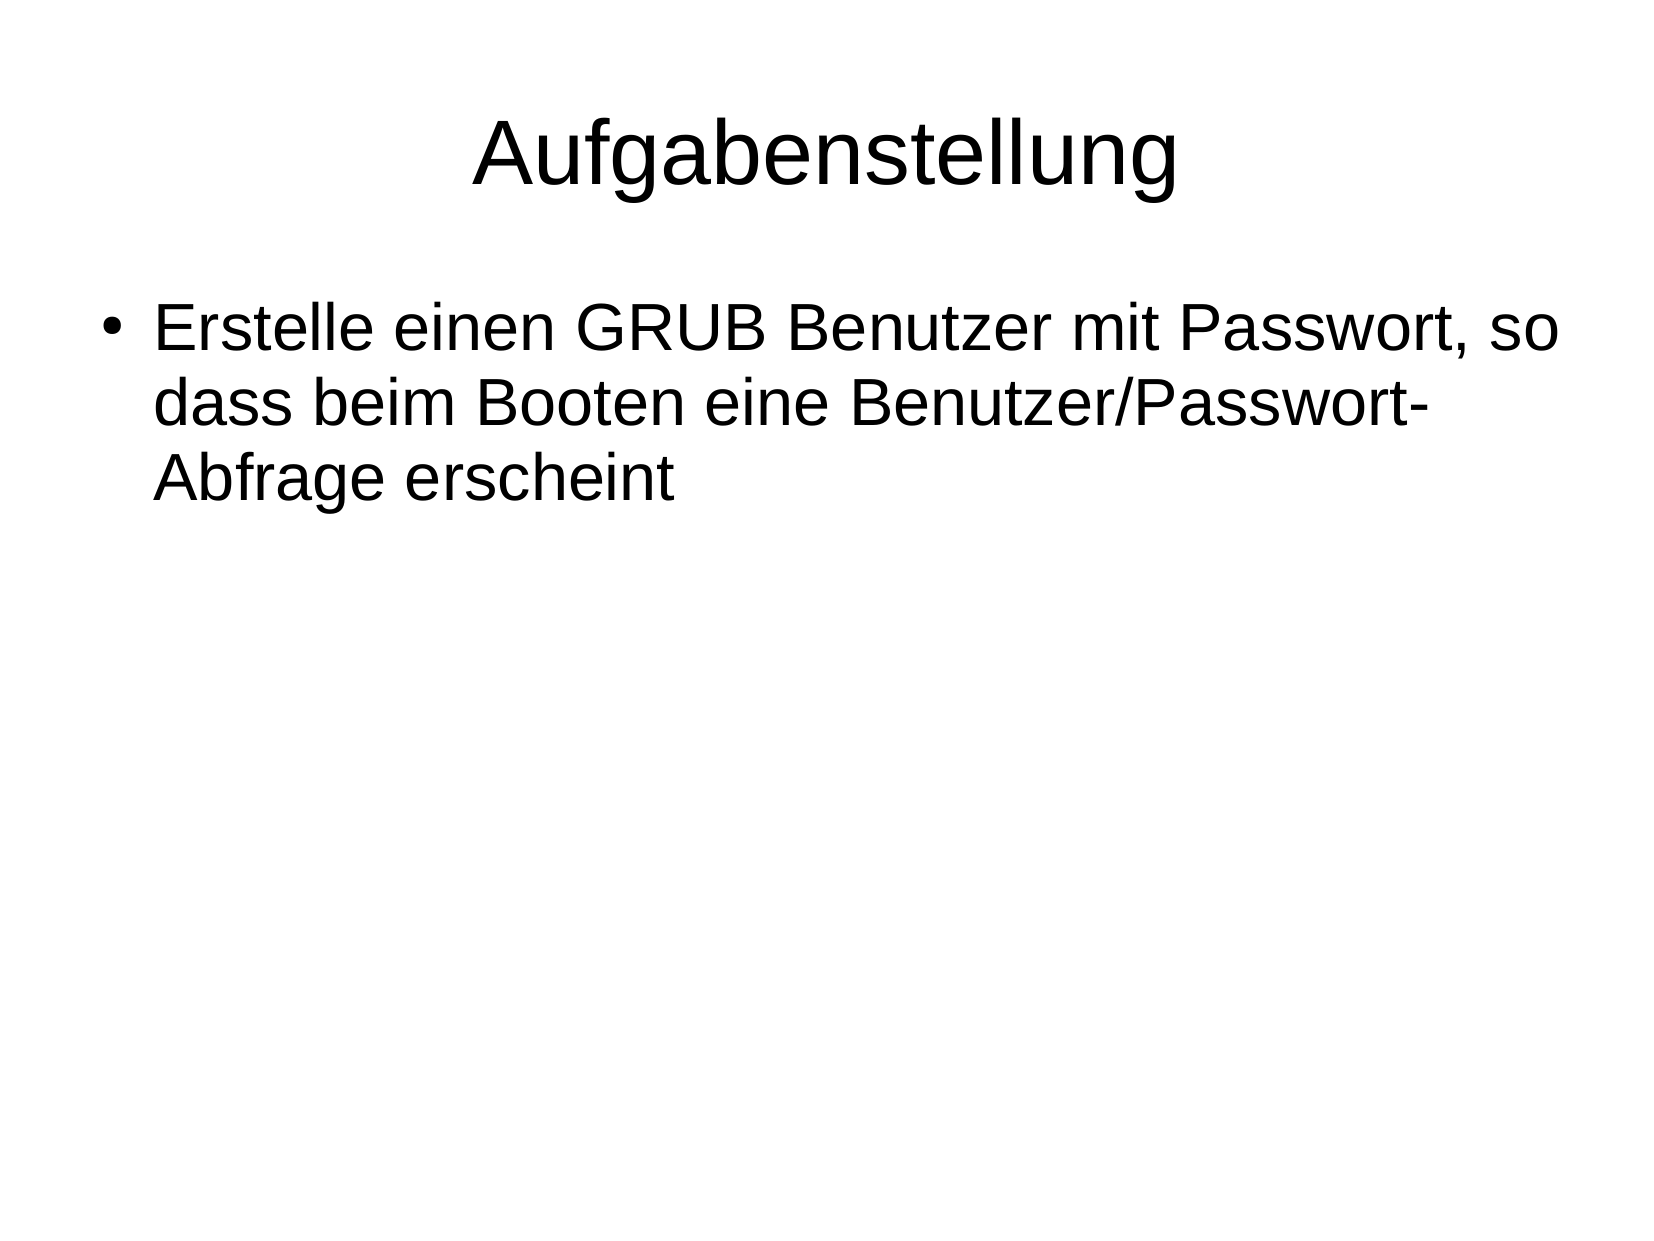

# Aufgabenstellung
Erstelle einen GRUB Benutzer mit Passwort, so dass beim Booten eine Benutzer/Passwort-Abfrage erscheint